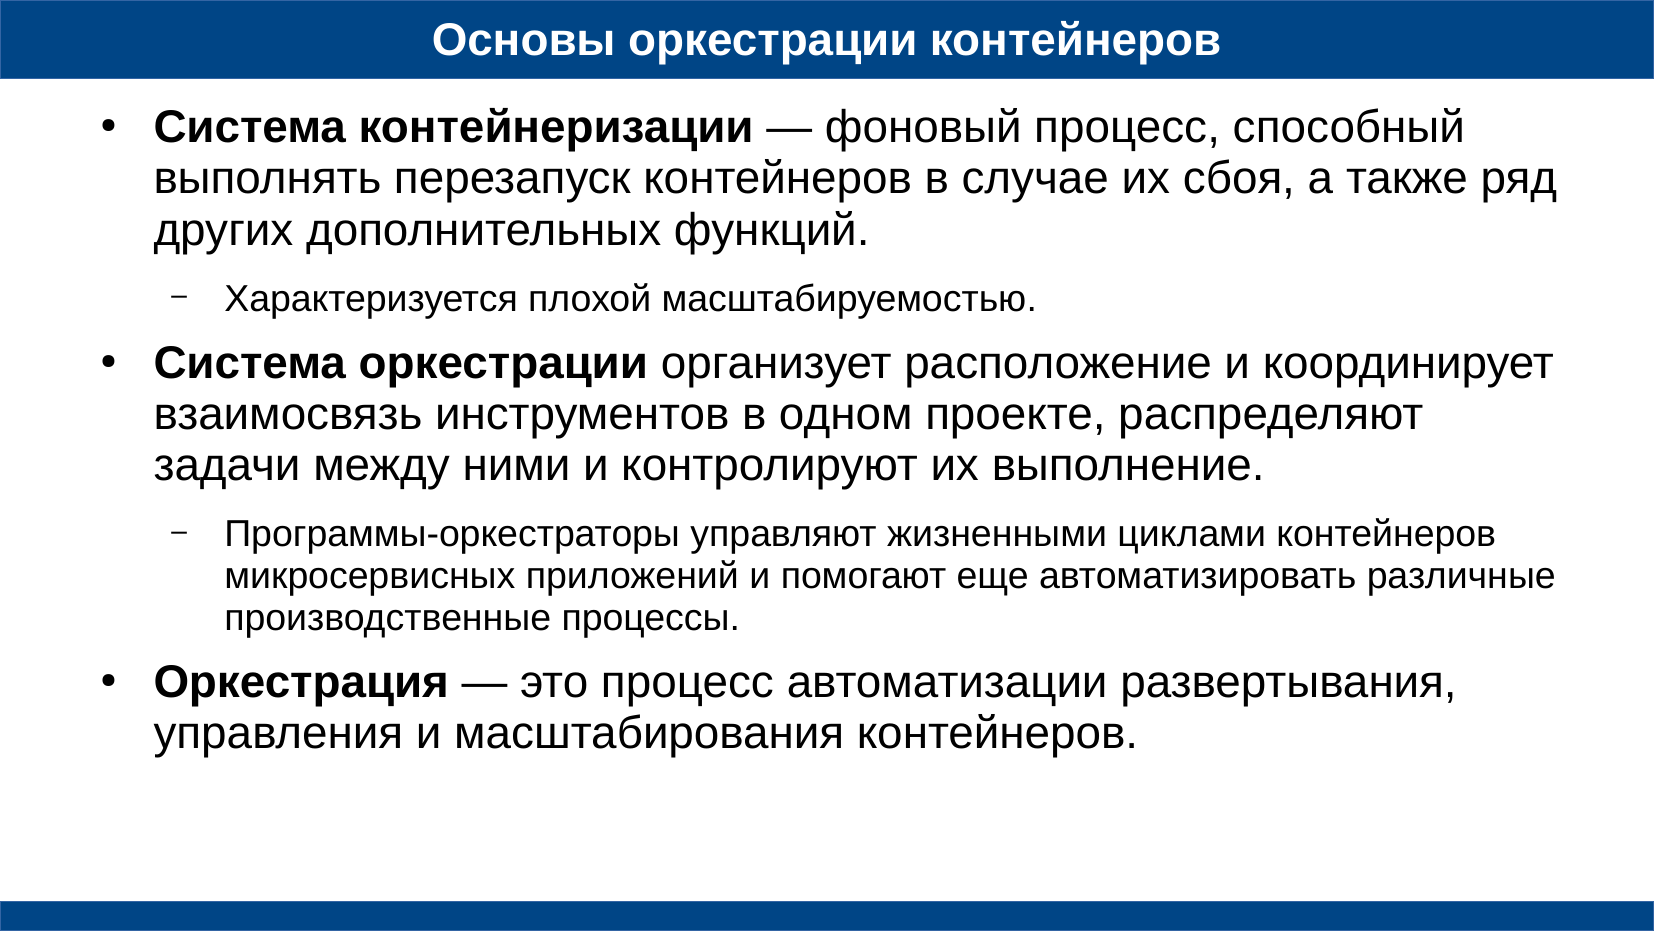

# Основы оркестрации контейнеров
Cистема контейнеризации — фоновый процесс, способный выполнять перезапуск контейнеров в случае их сбоя, а также ряд других дополнительных функций.
Характеризуется плохой масштабируемостью.
Система оркестрации организует расположение и координирует взаимосвязь инструментов в одном проекте, распределяют задачи между ними и контролируют их выполнение.
Программы-оркестраторы управляют жизненными циклами контейнеров микросервисных приложений и помогают еще автоматизировать различные производственные процессы.
Оркестрация — это процесс автоматизации развертывания, управления и масштабирования контейнеров.